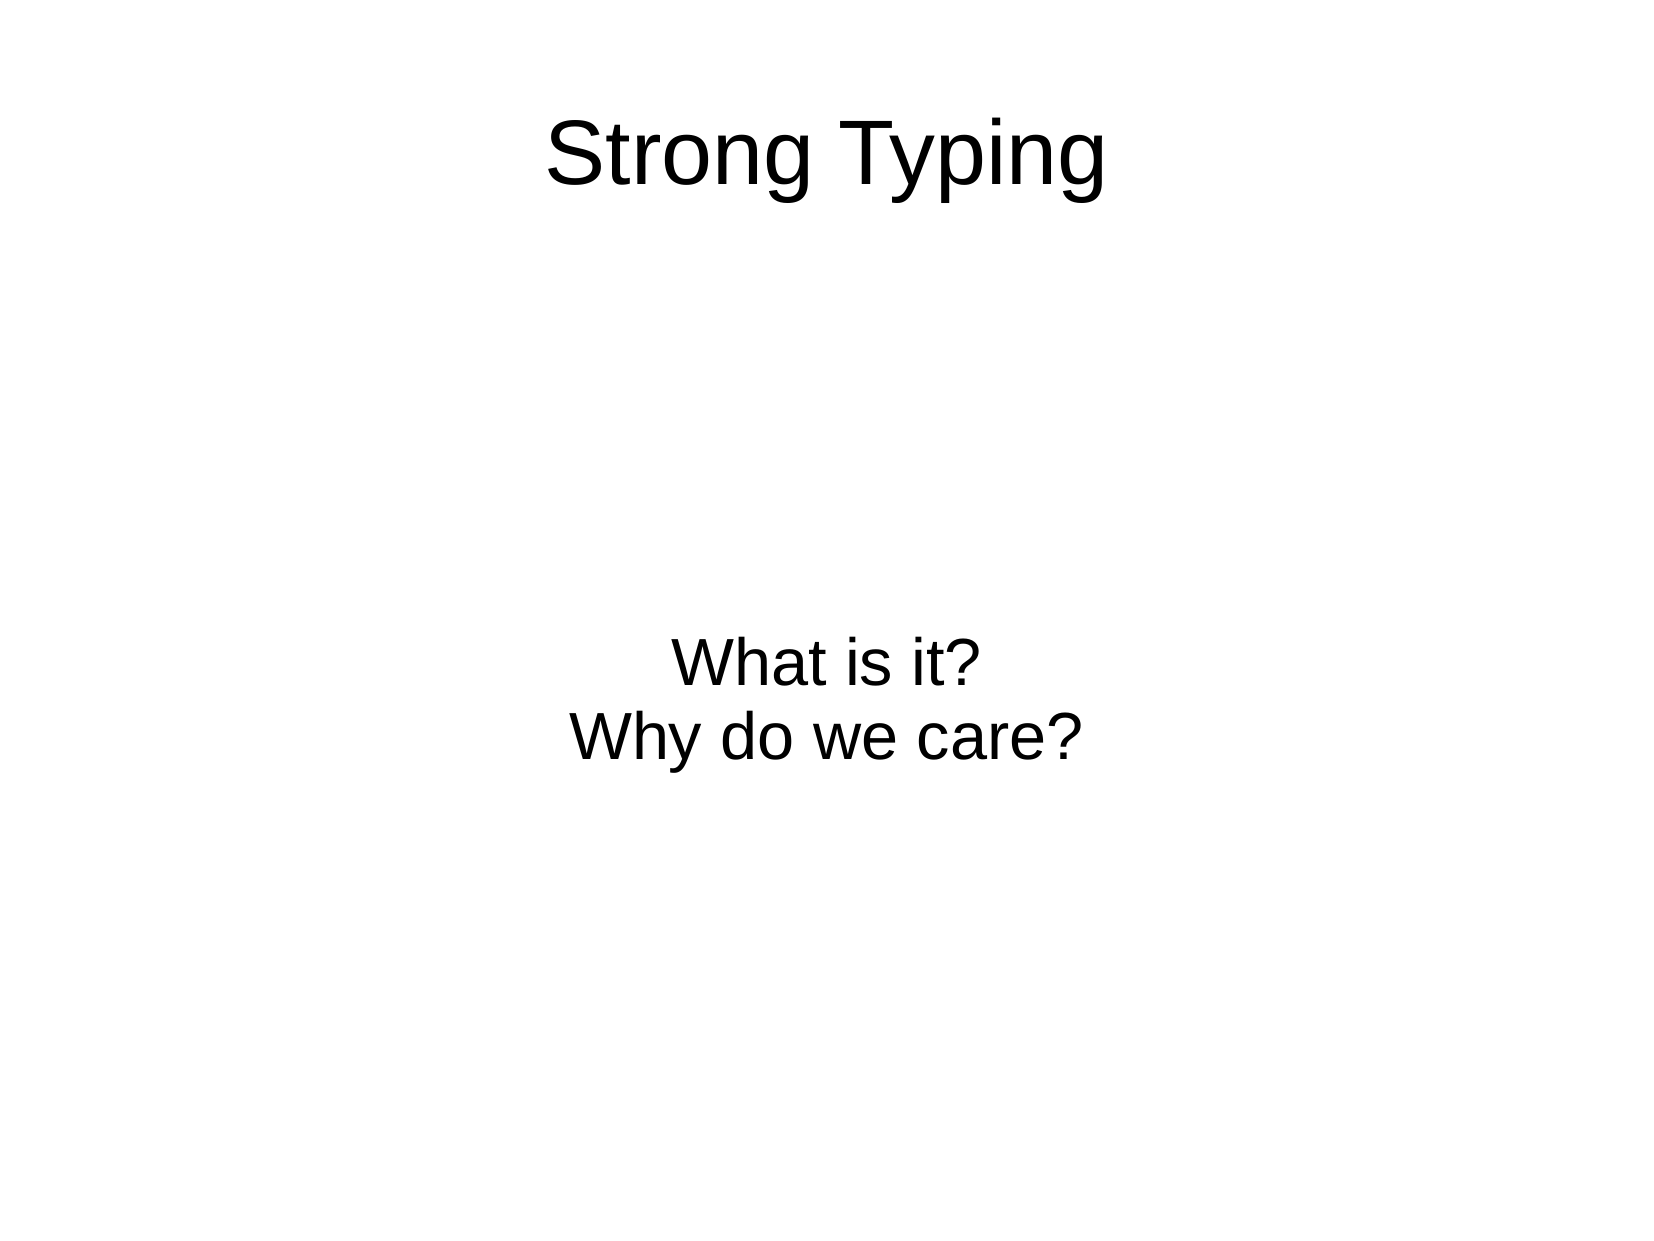

# Strong Typing
What is it?
Why do we care?